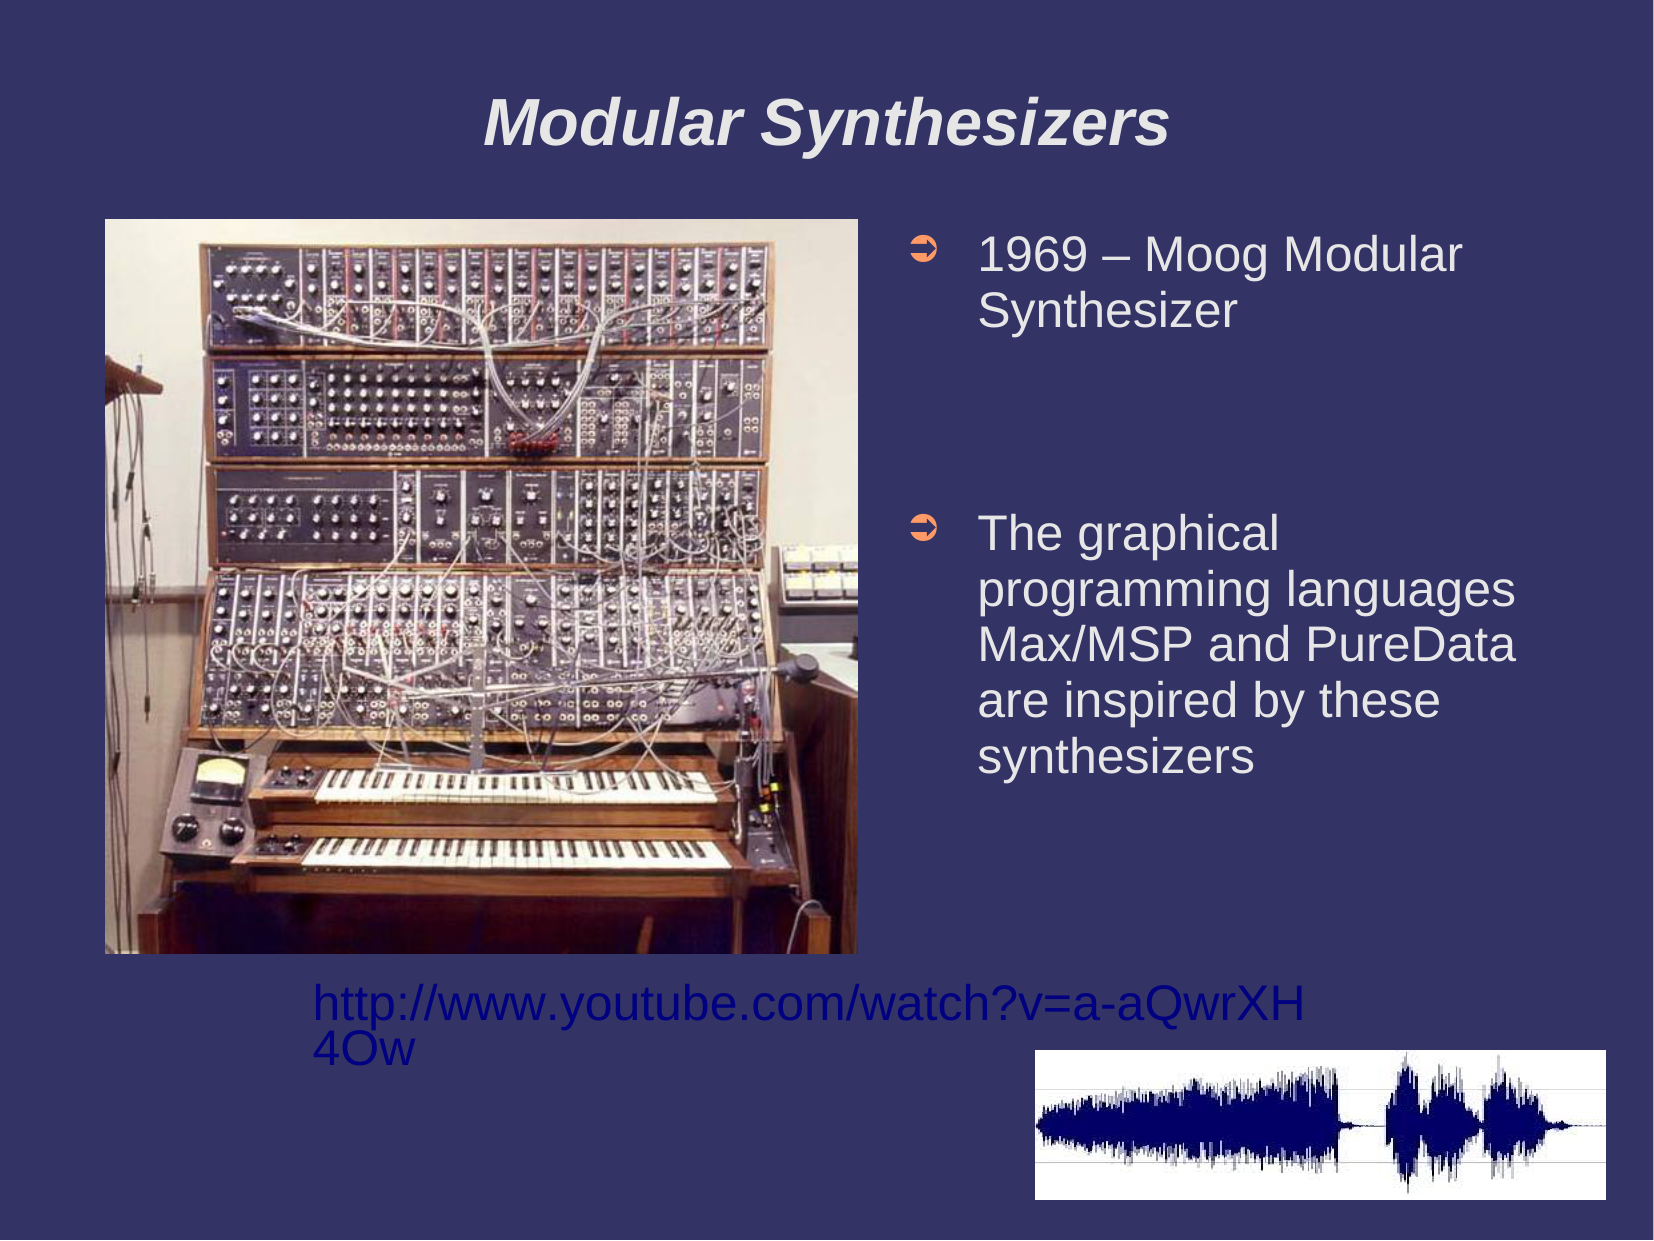

# Modular Synthesizers
1969 – Moog Modular Synthesizer
The graphical programming languages Max/MSP and PureData are inspired by these synthesizers
http://www.youtube.com/watch?v=a-aQwrXH4Ow